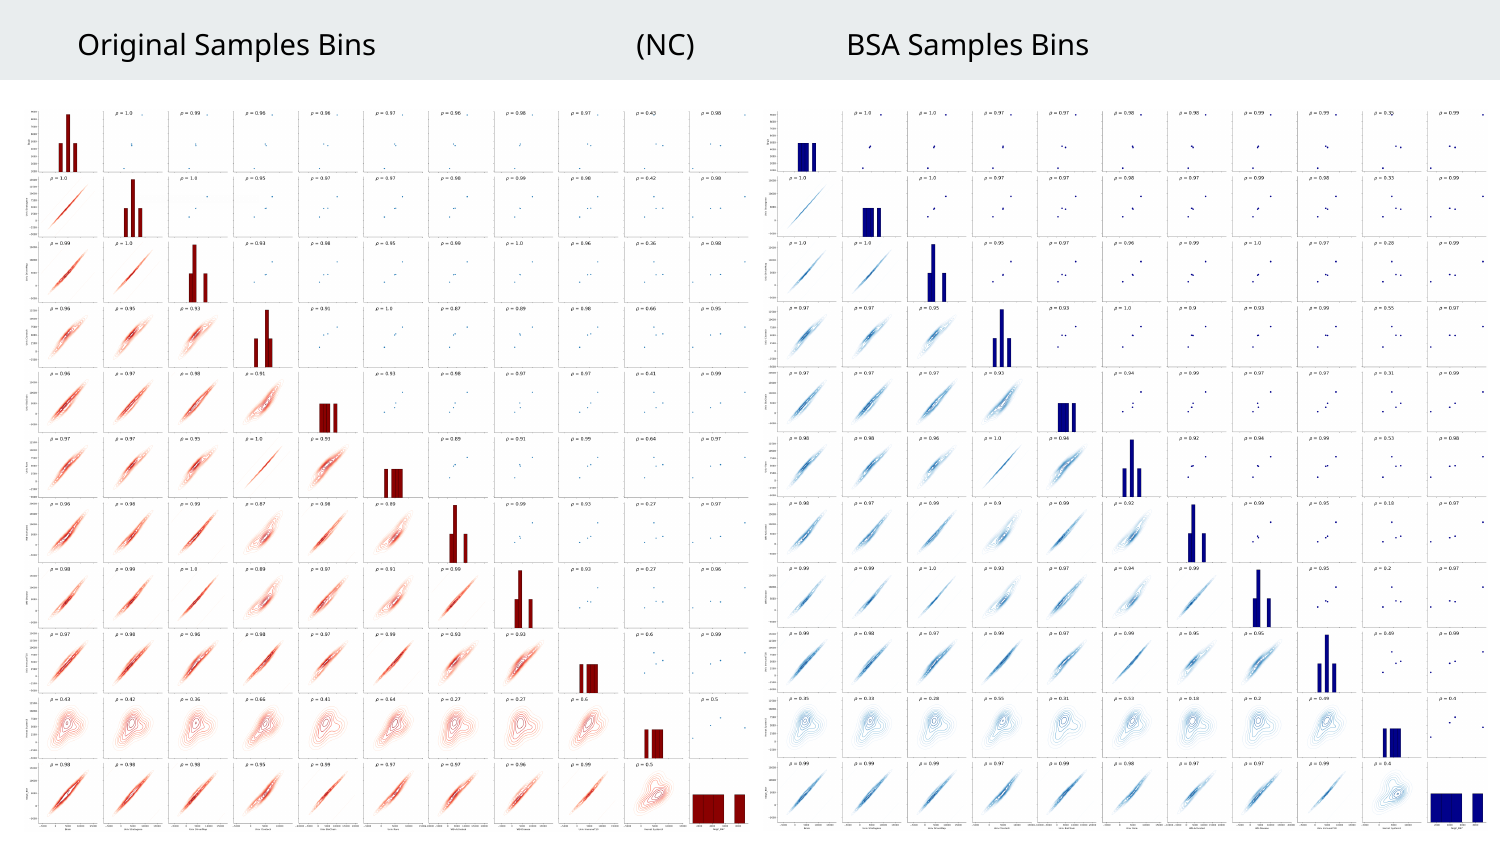

Original Samples Bins
(NC)
BSA Samples Bins